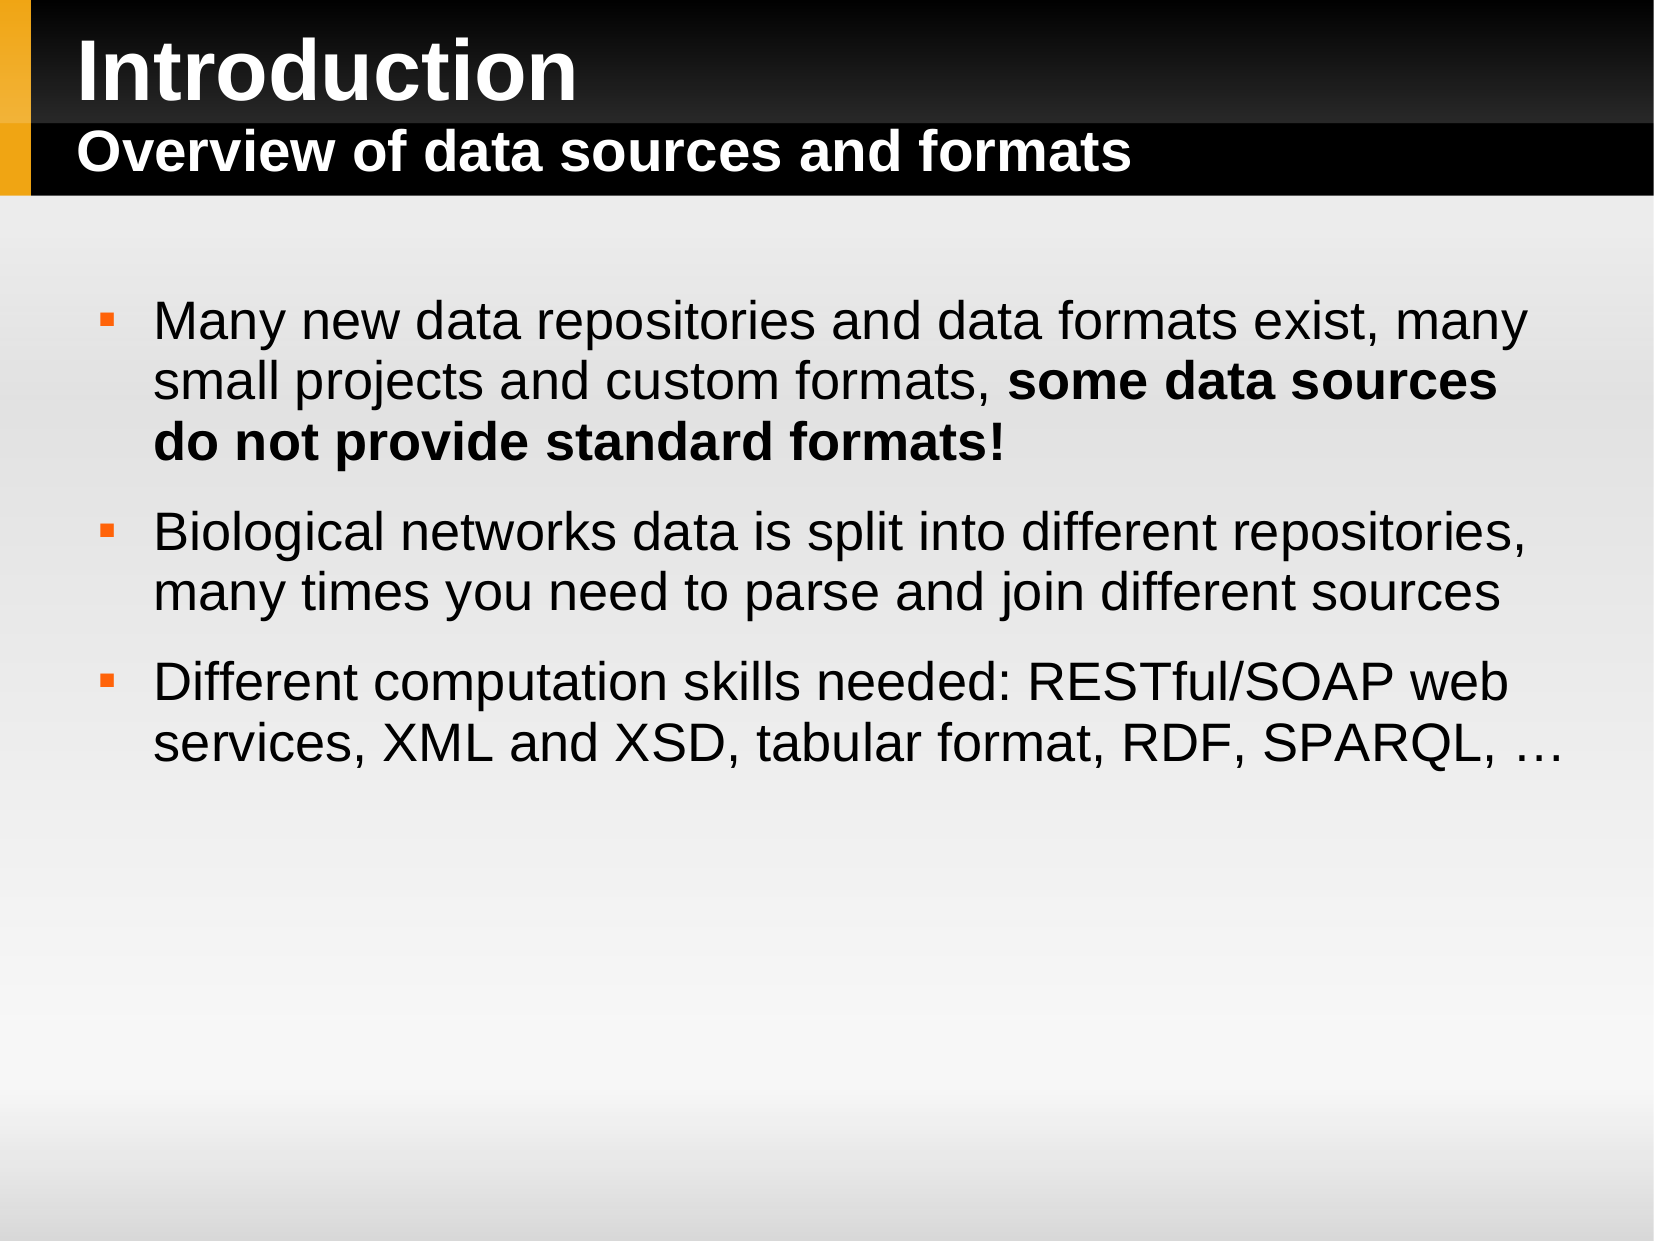

# Introduction Overview of data sources and formats
Many new data repositories and data formats exist, many small projects and custom formats, some data sources do not provide standard formats!
Biological networks data is split into different repositories, many times you need to parse and join different sources
Different computation skills needed: RESTful/SOAP web services, XML and XSD, tabular format, RDF, SPARQL, …